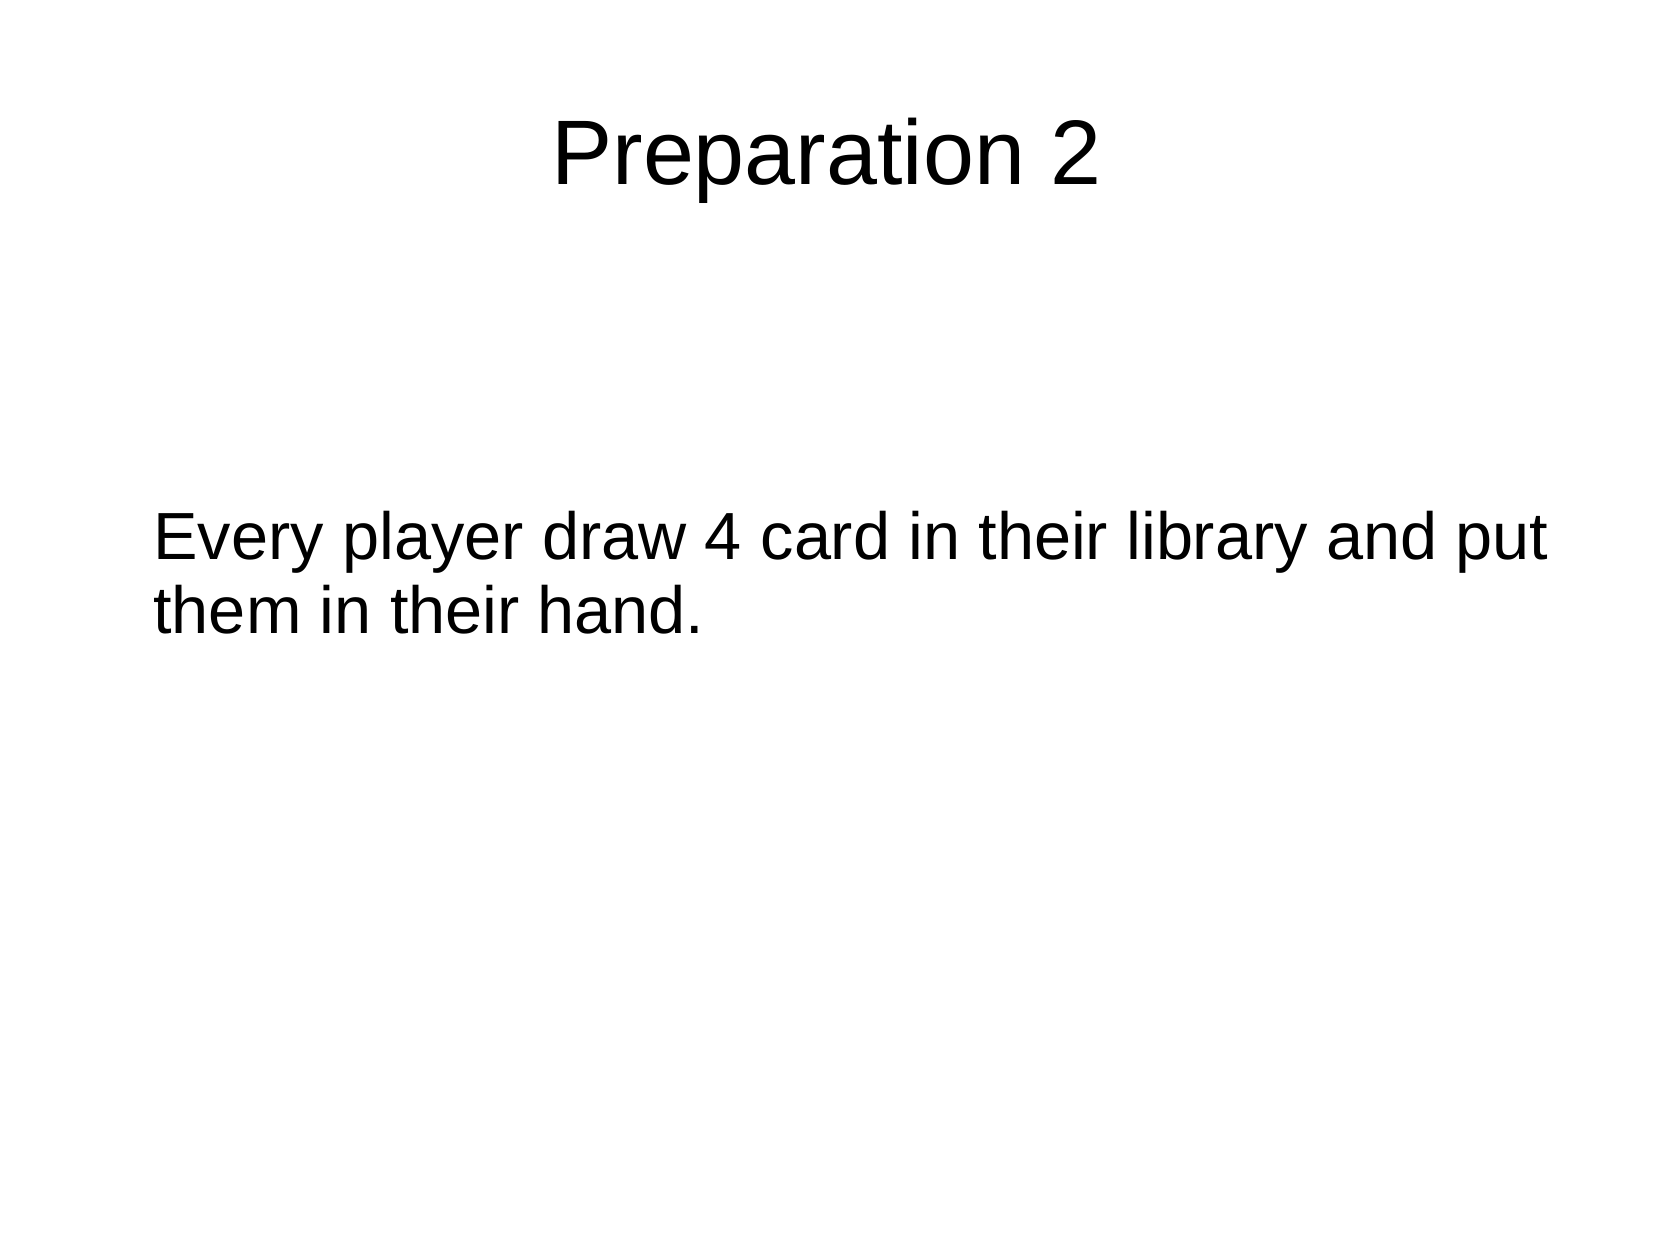

# Preparation 2
Every player draw 4 card in their library and put them in their hand.